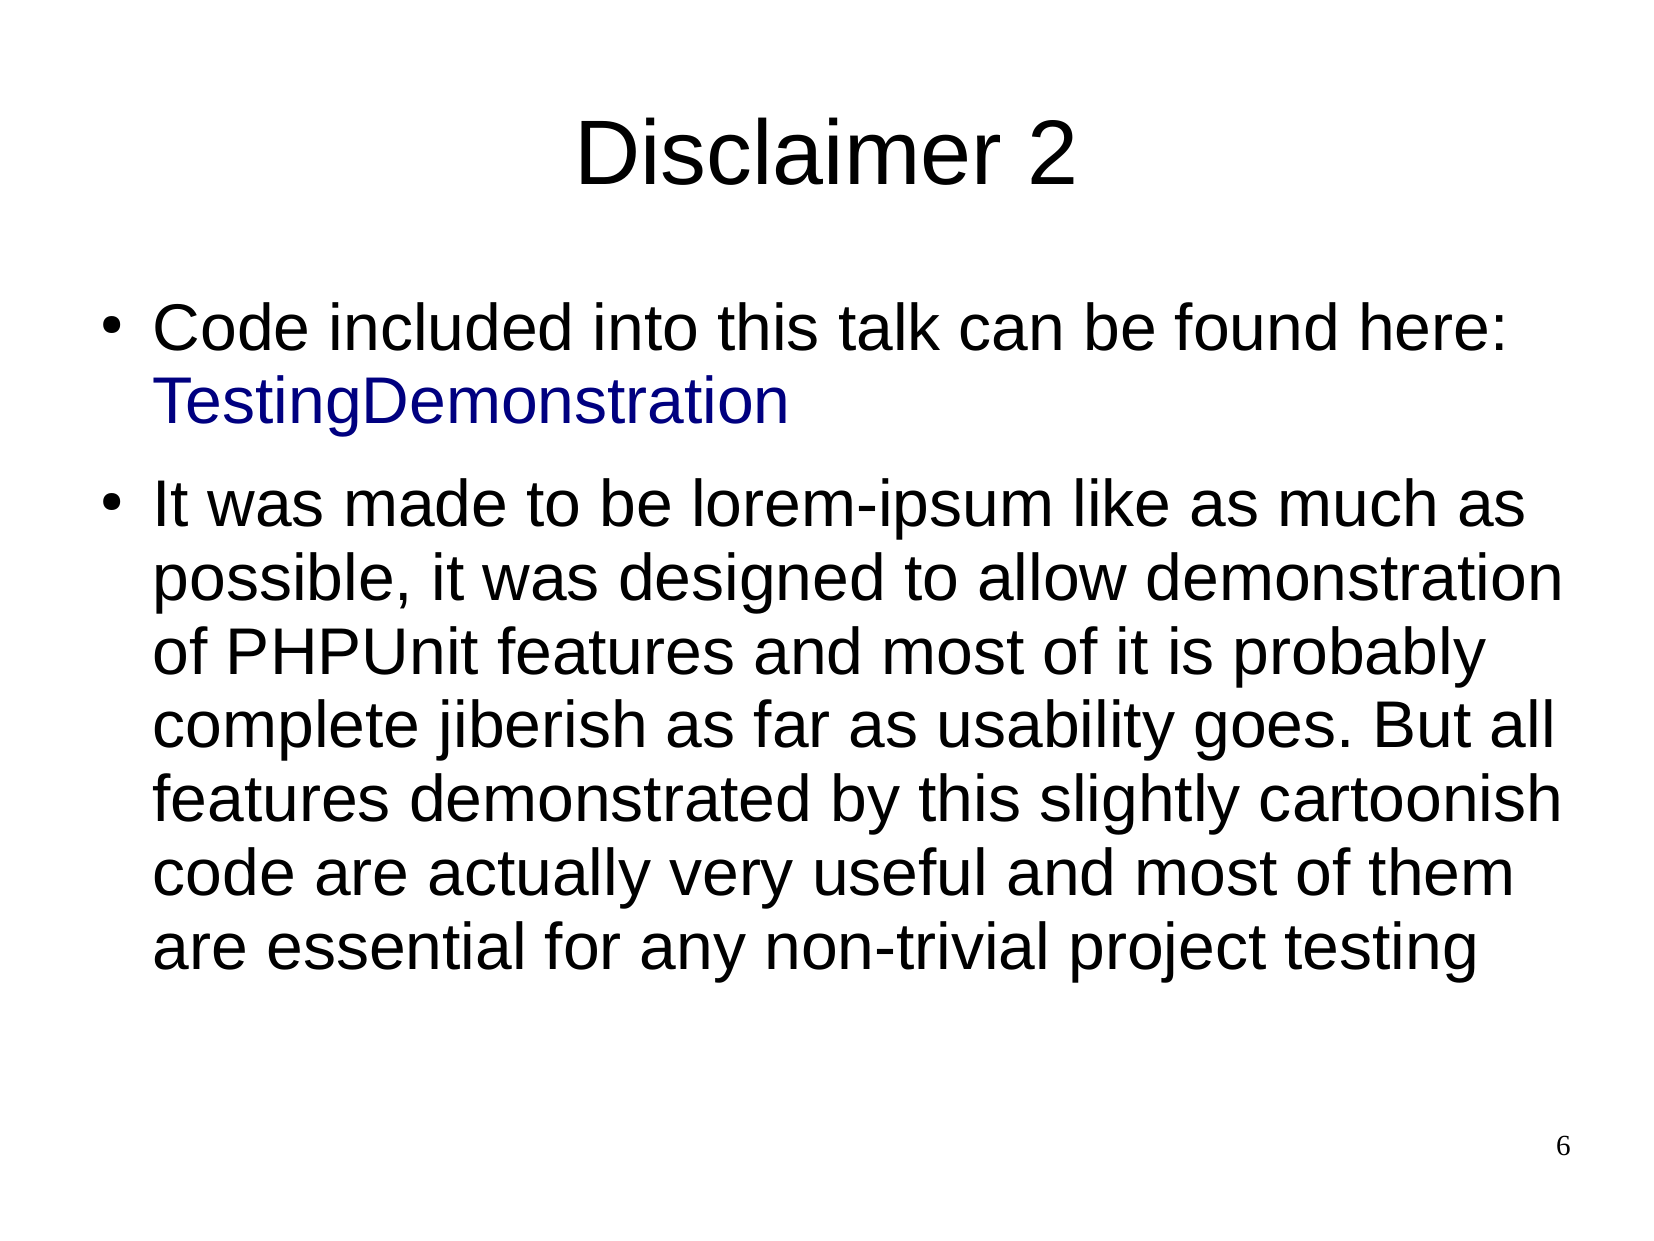

# Disclaimer 2
Code included into this talk can be found here: TestingDemonstration
It was made to be lorem-ipsum like as much as possible, it was designed to allow demonstration of PHPUnit features and most of it is probably complete jiberish as far as usability goes. But all features demonstrated by this slightly cartoonish code are actually very useful and most of them are essential for any non-trivial project testing
6